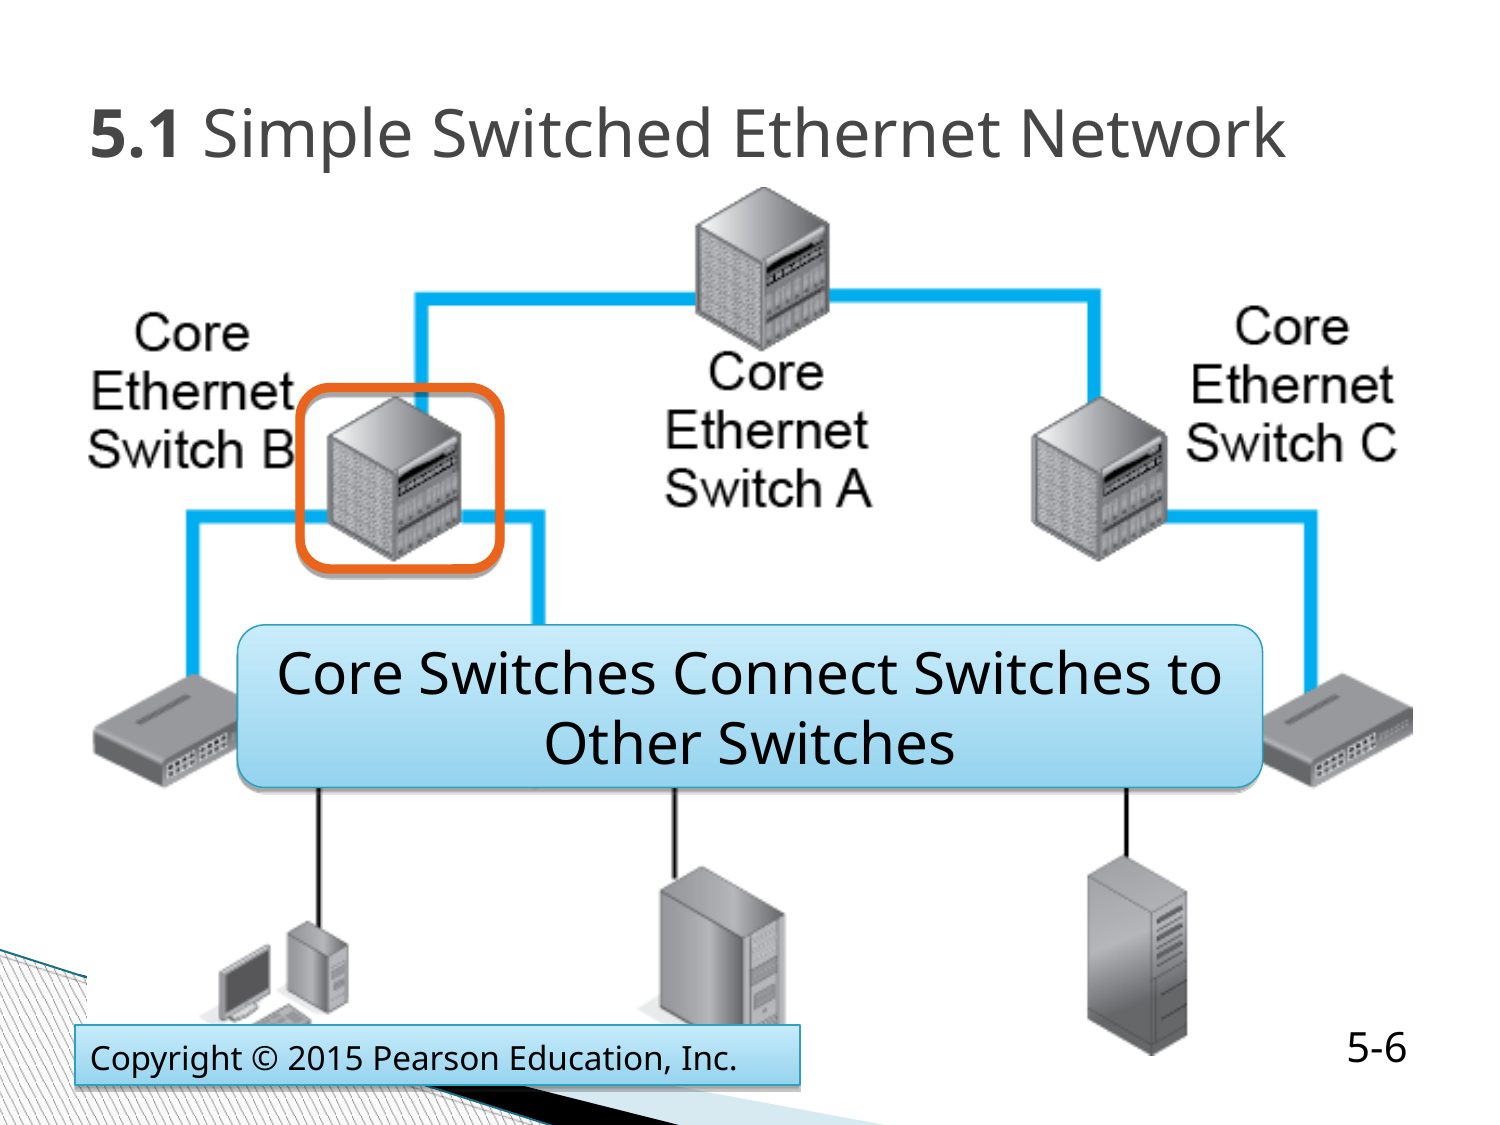

# 5.1 Simple Switched Ethernet Network
Core Switches Connect Switches to Other Switches
Copyright © 2015 Pearson Education, Inc.